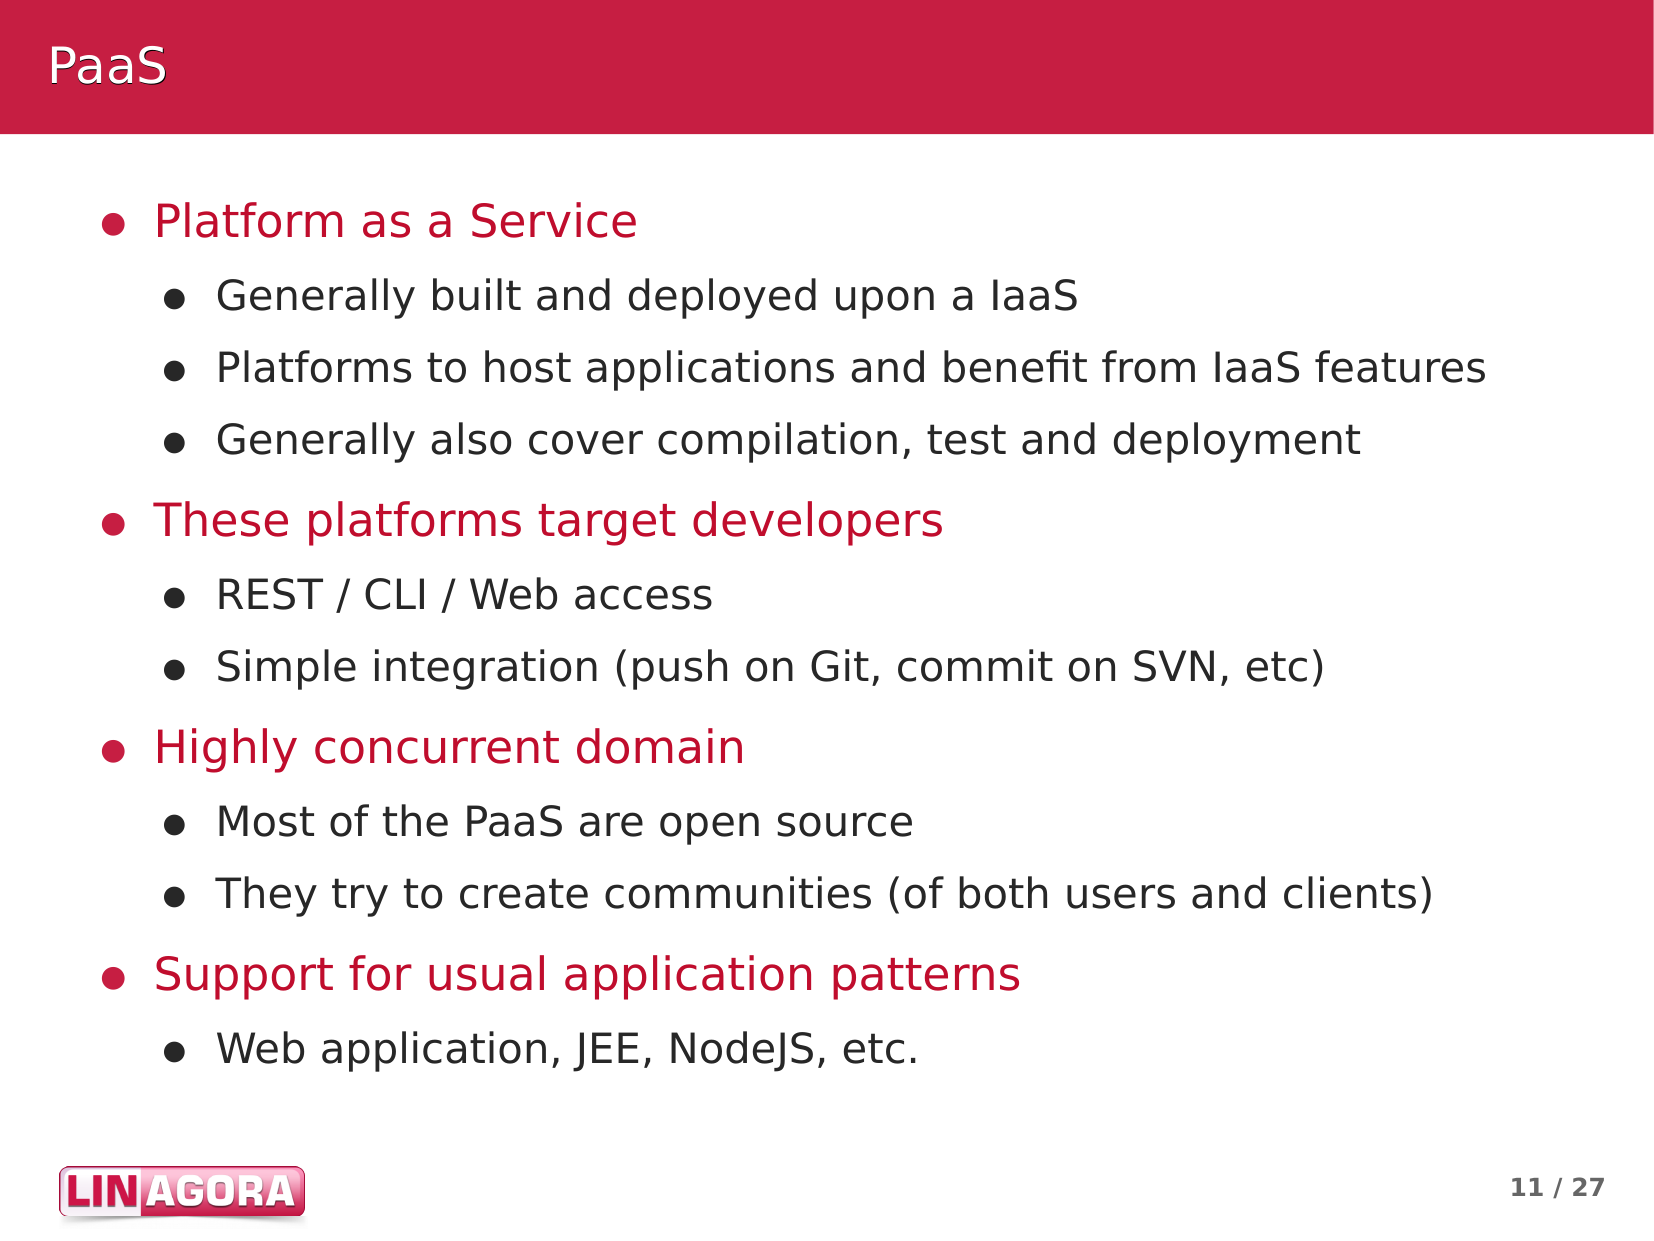

# PaaS
Platform as a Service
Generally built and deployed upon a IaaS
Platforms to host applications and benefit from IaaS features
Generally also cover compilation, test and deployment
These platforms target developers
REST / CLI / Web access
Simple integration (push on Git, commit on SVN, etc)
Highly concurrent domain
Most of the PaaS are open source
They try to create communities (of both users and clients)
Support for usual application patterns
Web application, JEE, NodeJS, etc.